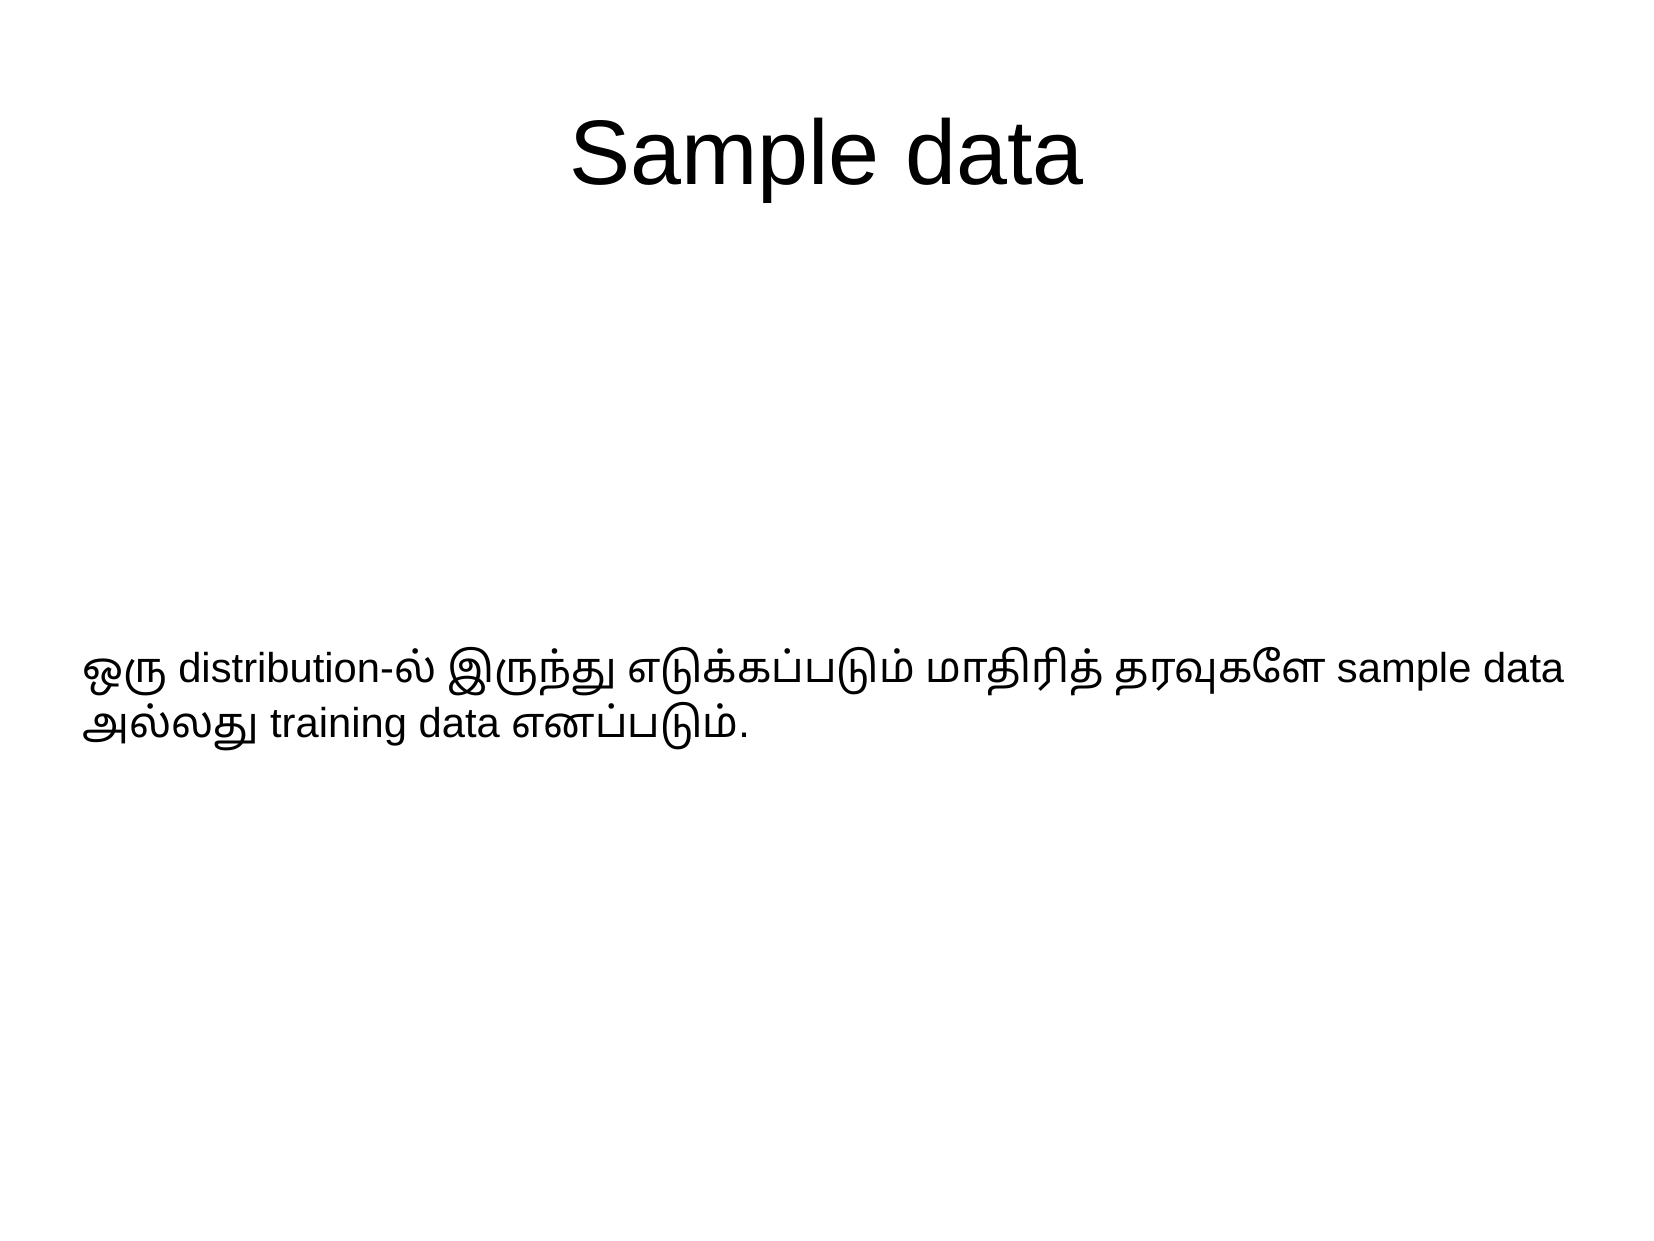

# Sample data
ஒரு distribution-ல் இருந்து எடுக்கப்படும் மாதிரித் தரவுகளே sample data அல்லது training data எனப்படும்.